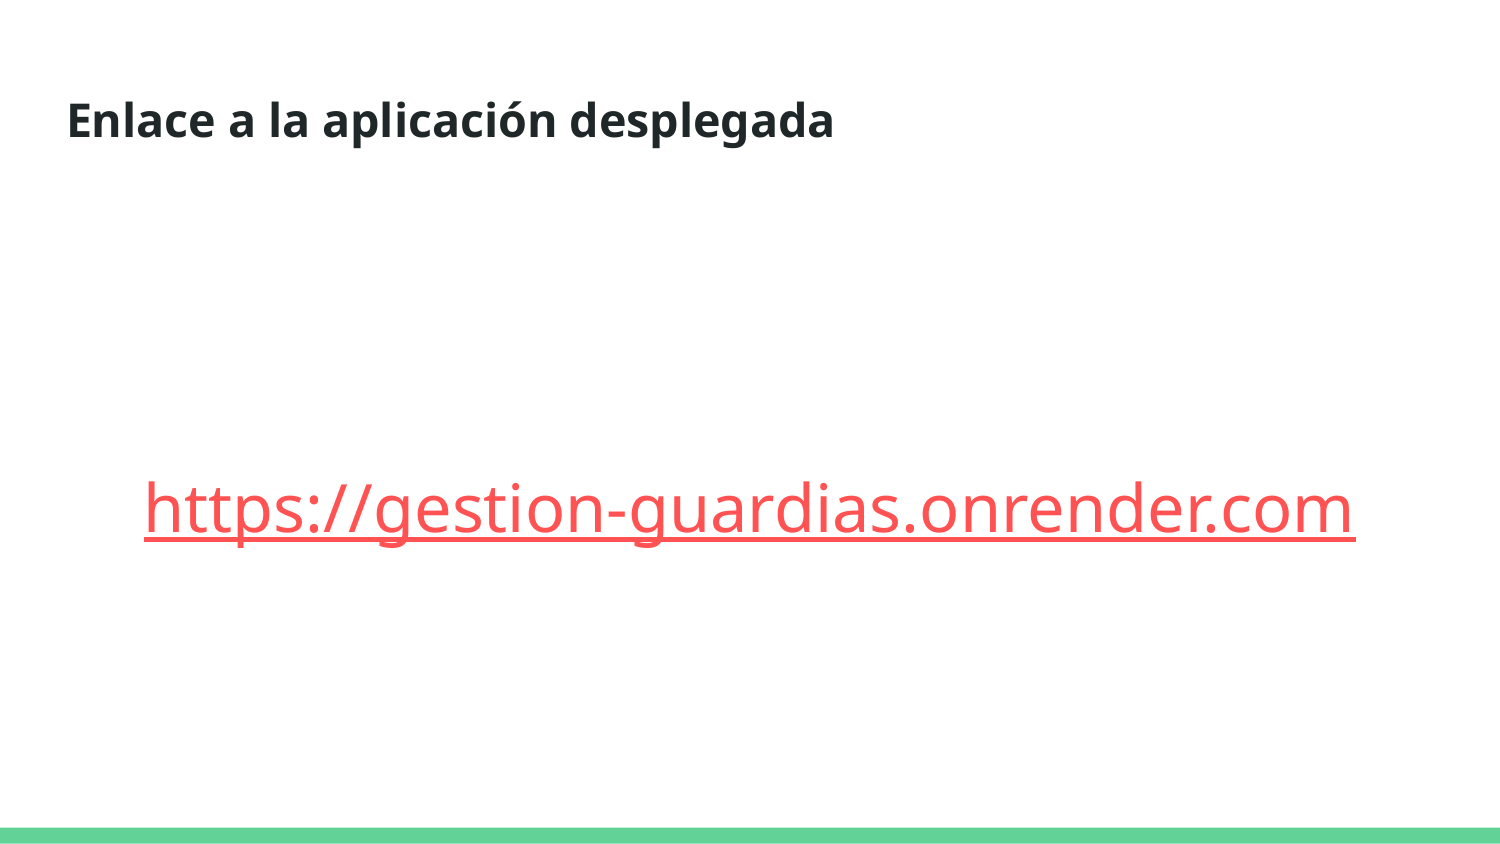

# Enlace a la aplicación desplegada
https://gestion-guardias.onrender.com